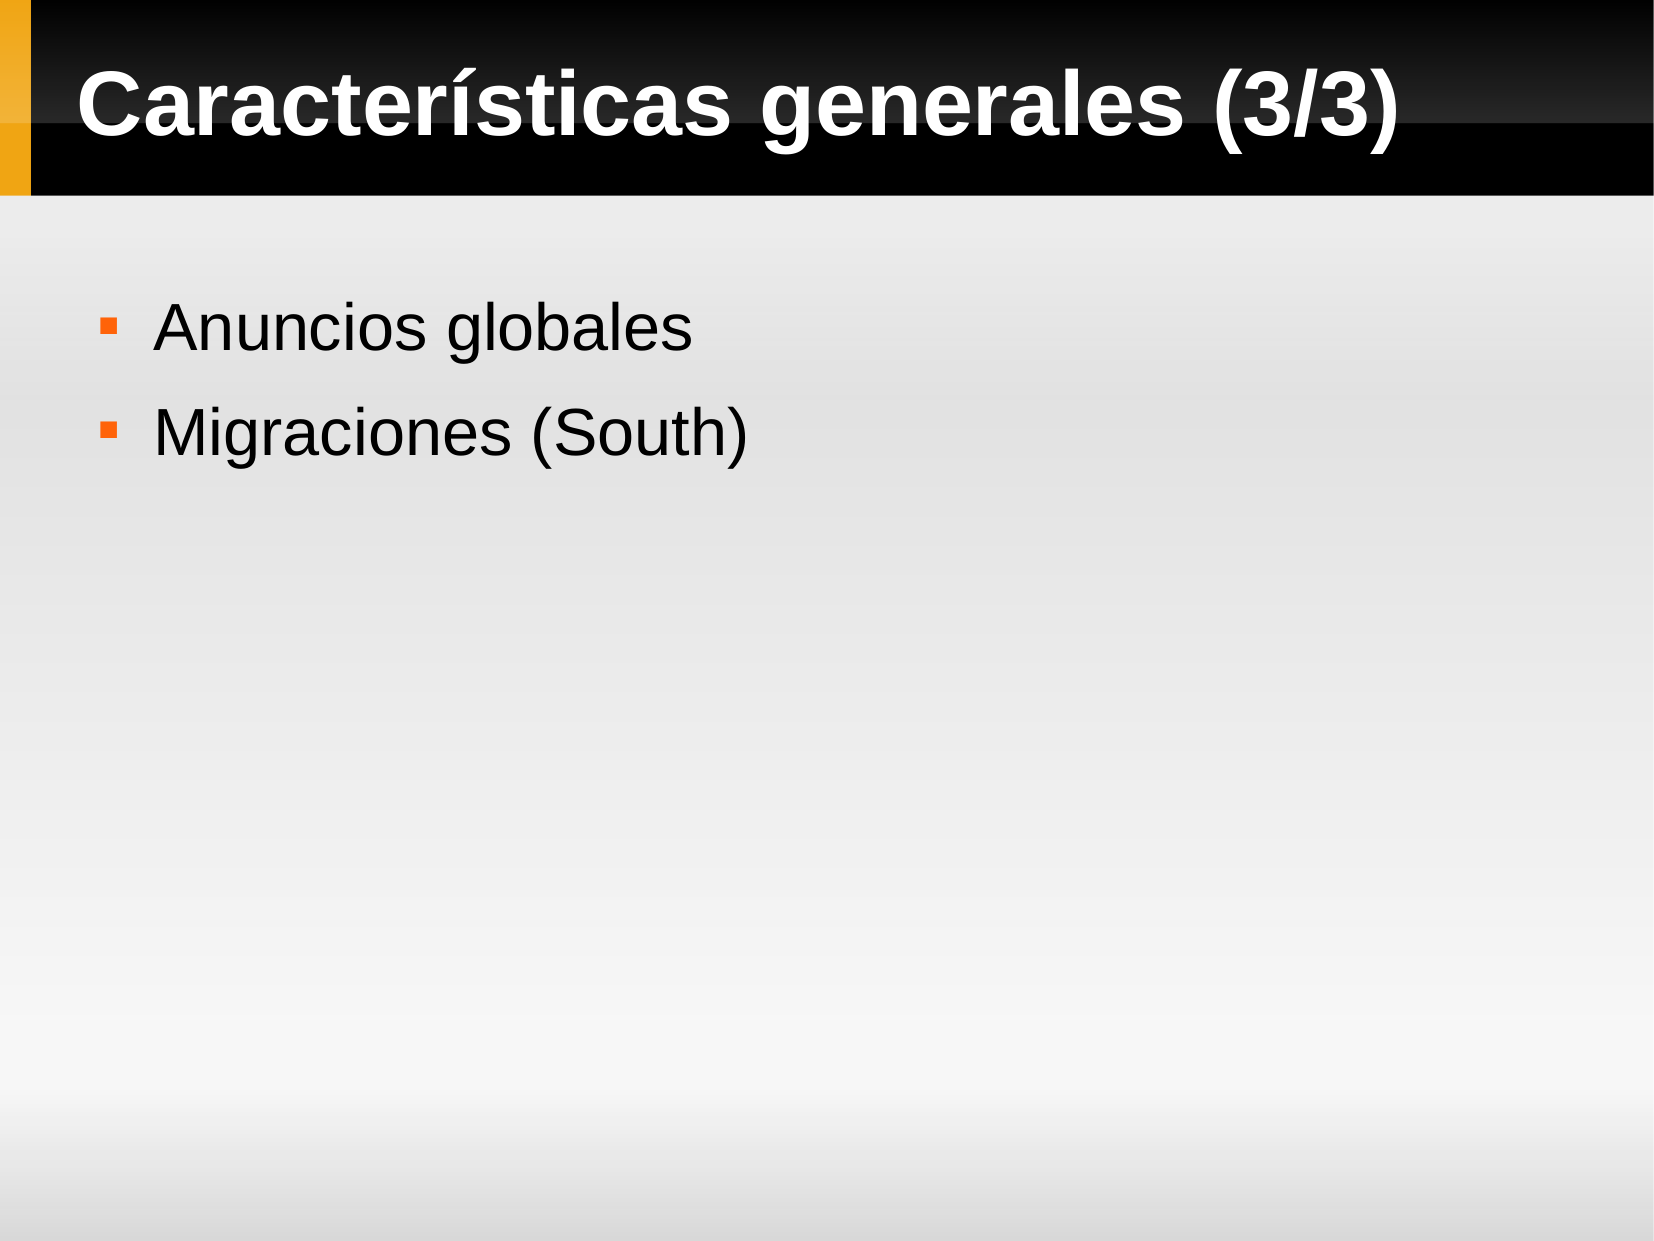

# Características generales (3/3)
Anuncios globales
Migraciones (South)